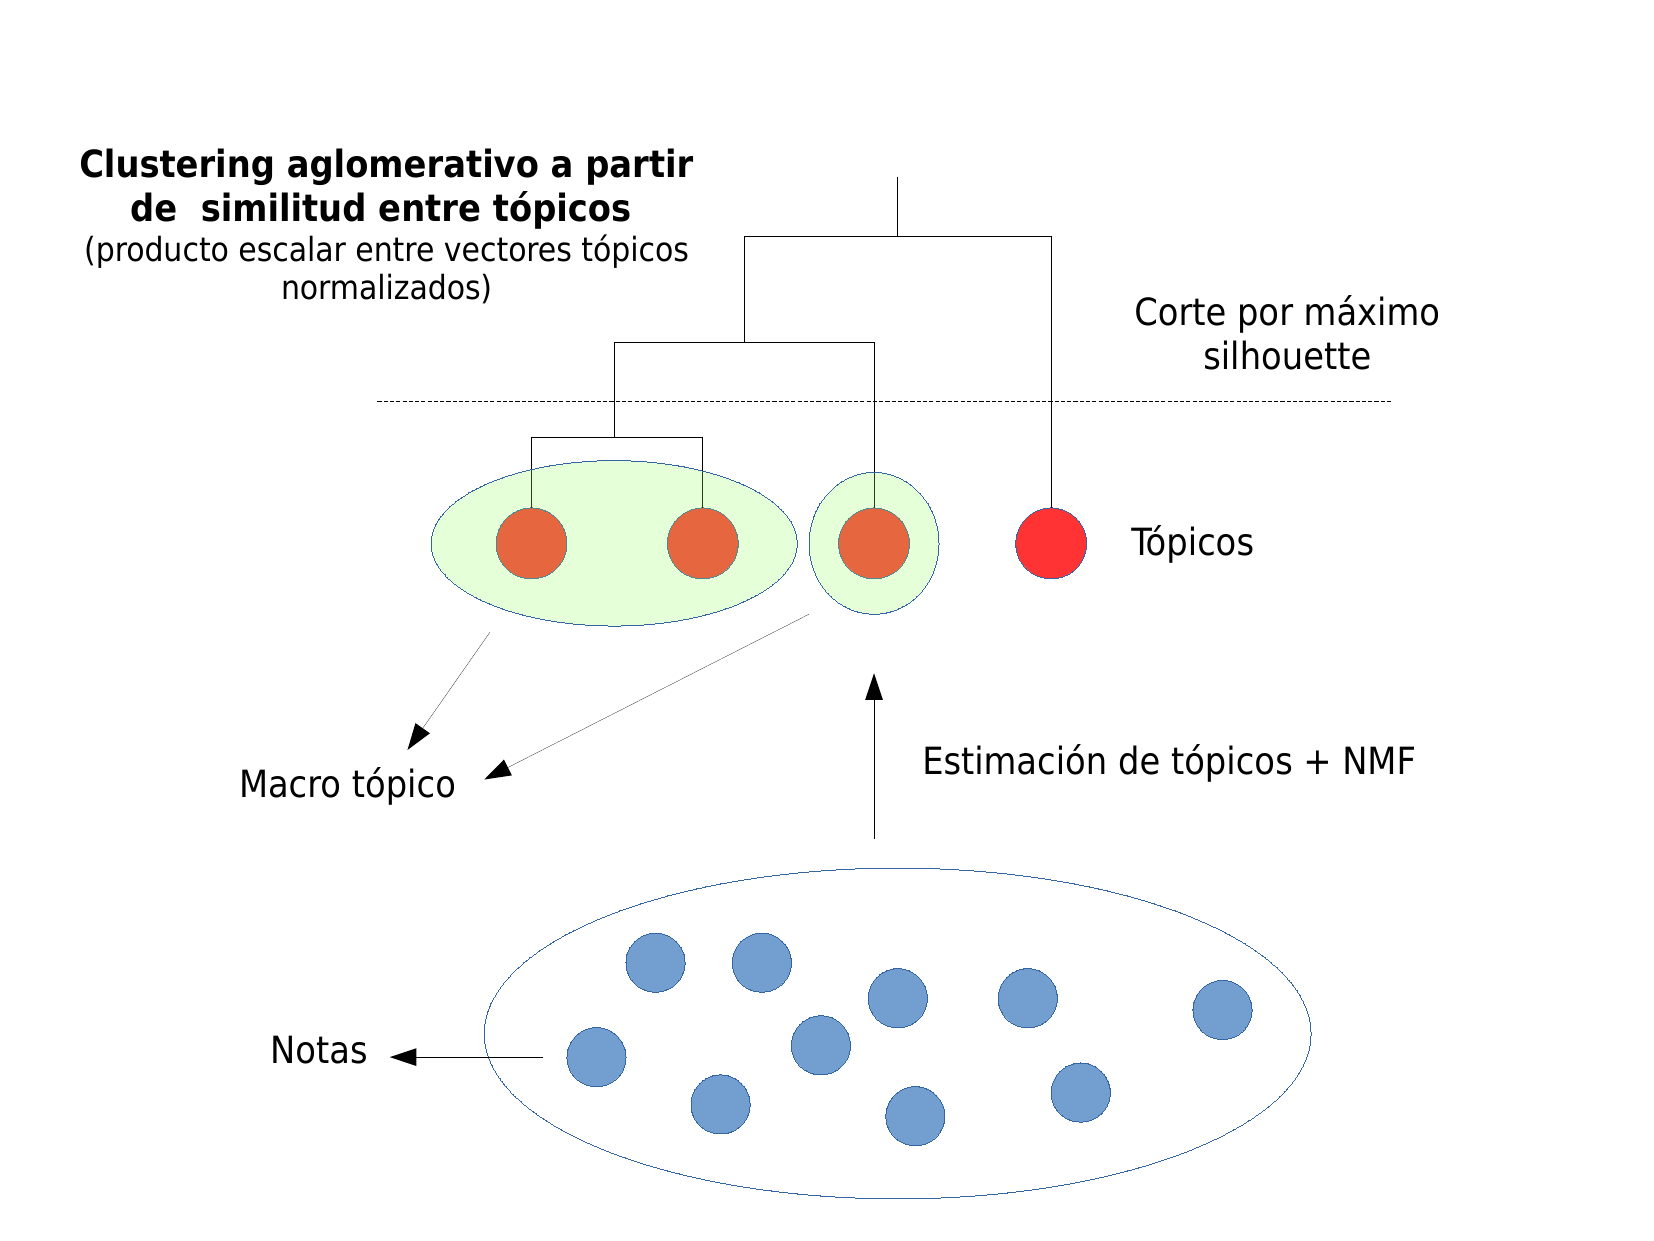

Clustering aglomerativo a partir de similitud entre tópicos
(producto escalar entre vectores tópicos normalizados)
Corte por máximo silhouette
Tópicos
Estimación de tópicos + NMF
Macro tópico
Notas